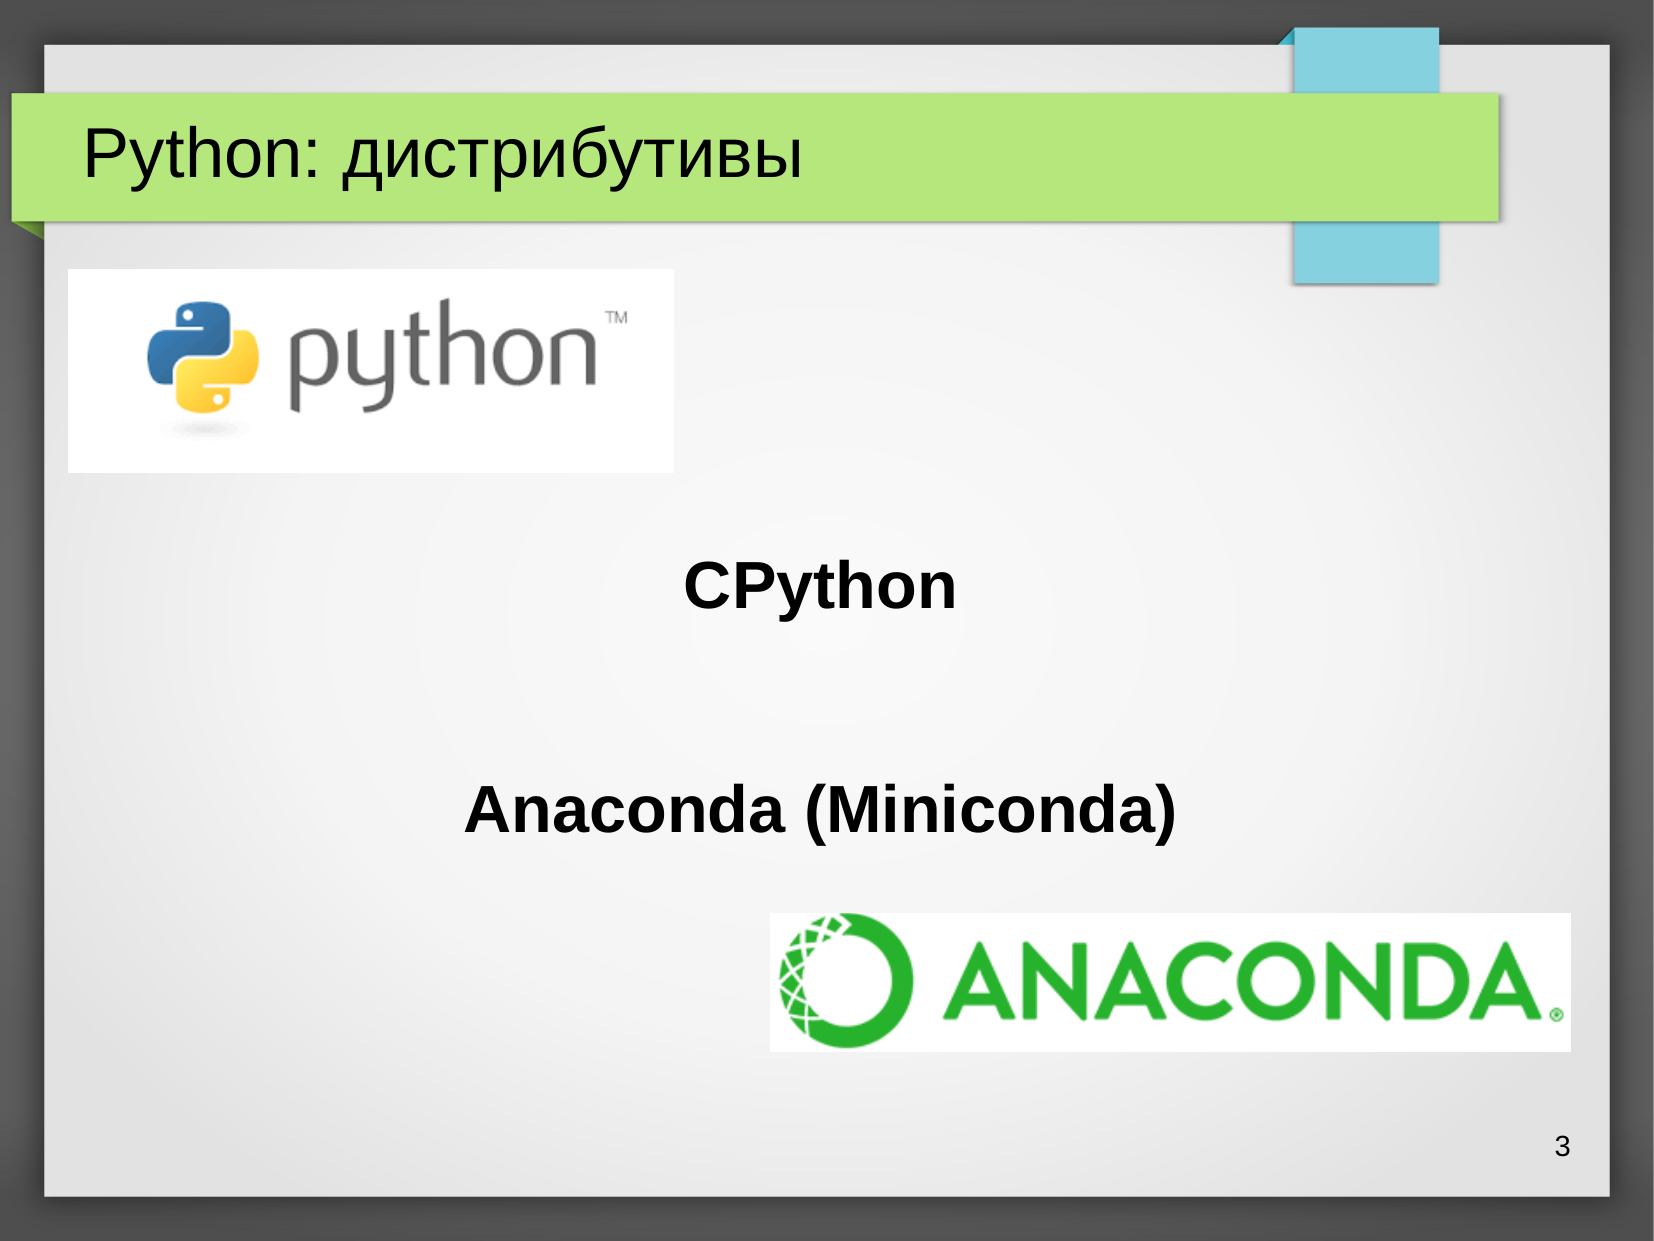

# Python: дистрибутивы
CPython
Anaconda (Miniconda)
3